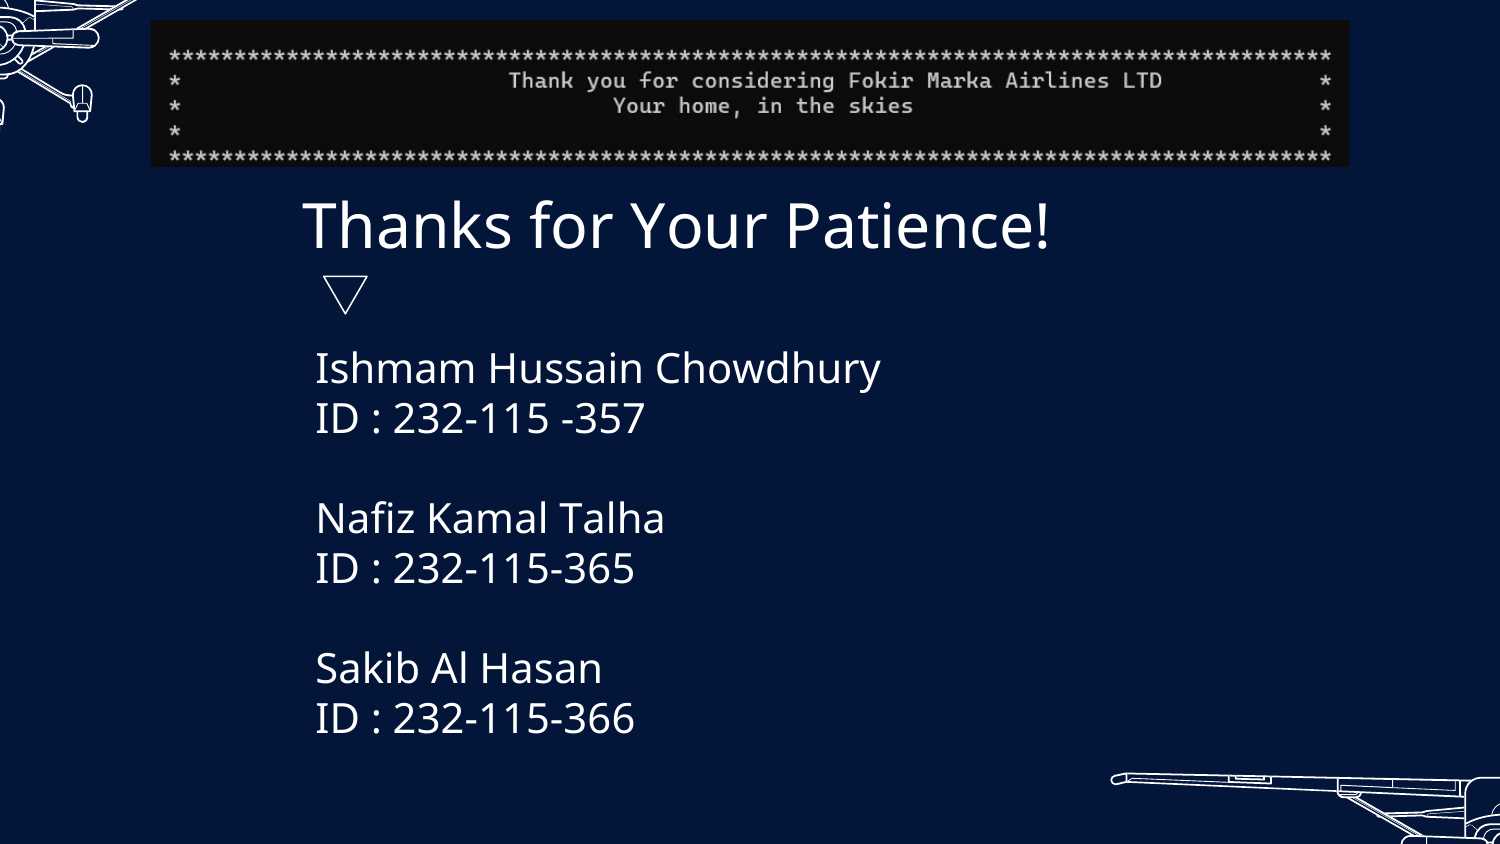

Thanks for Your Patience!
Ishmam Hussain Chowdhury
ID : 232-115 -357
Nafiz Kamal Talha
ID : 232-115-365
Sakib Al Hasan
ID : 232-115-366